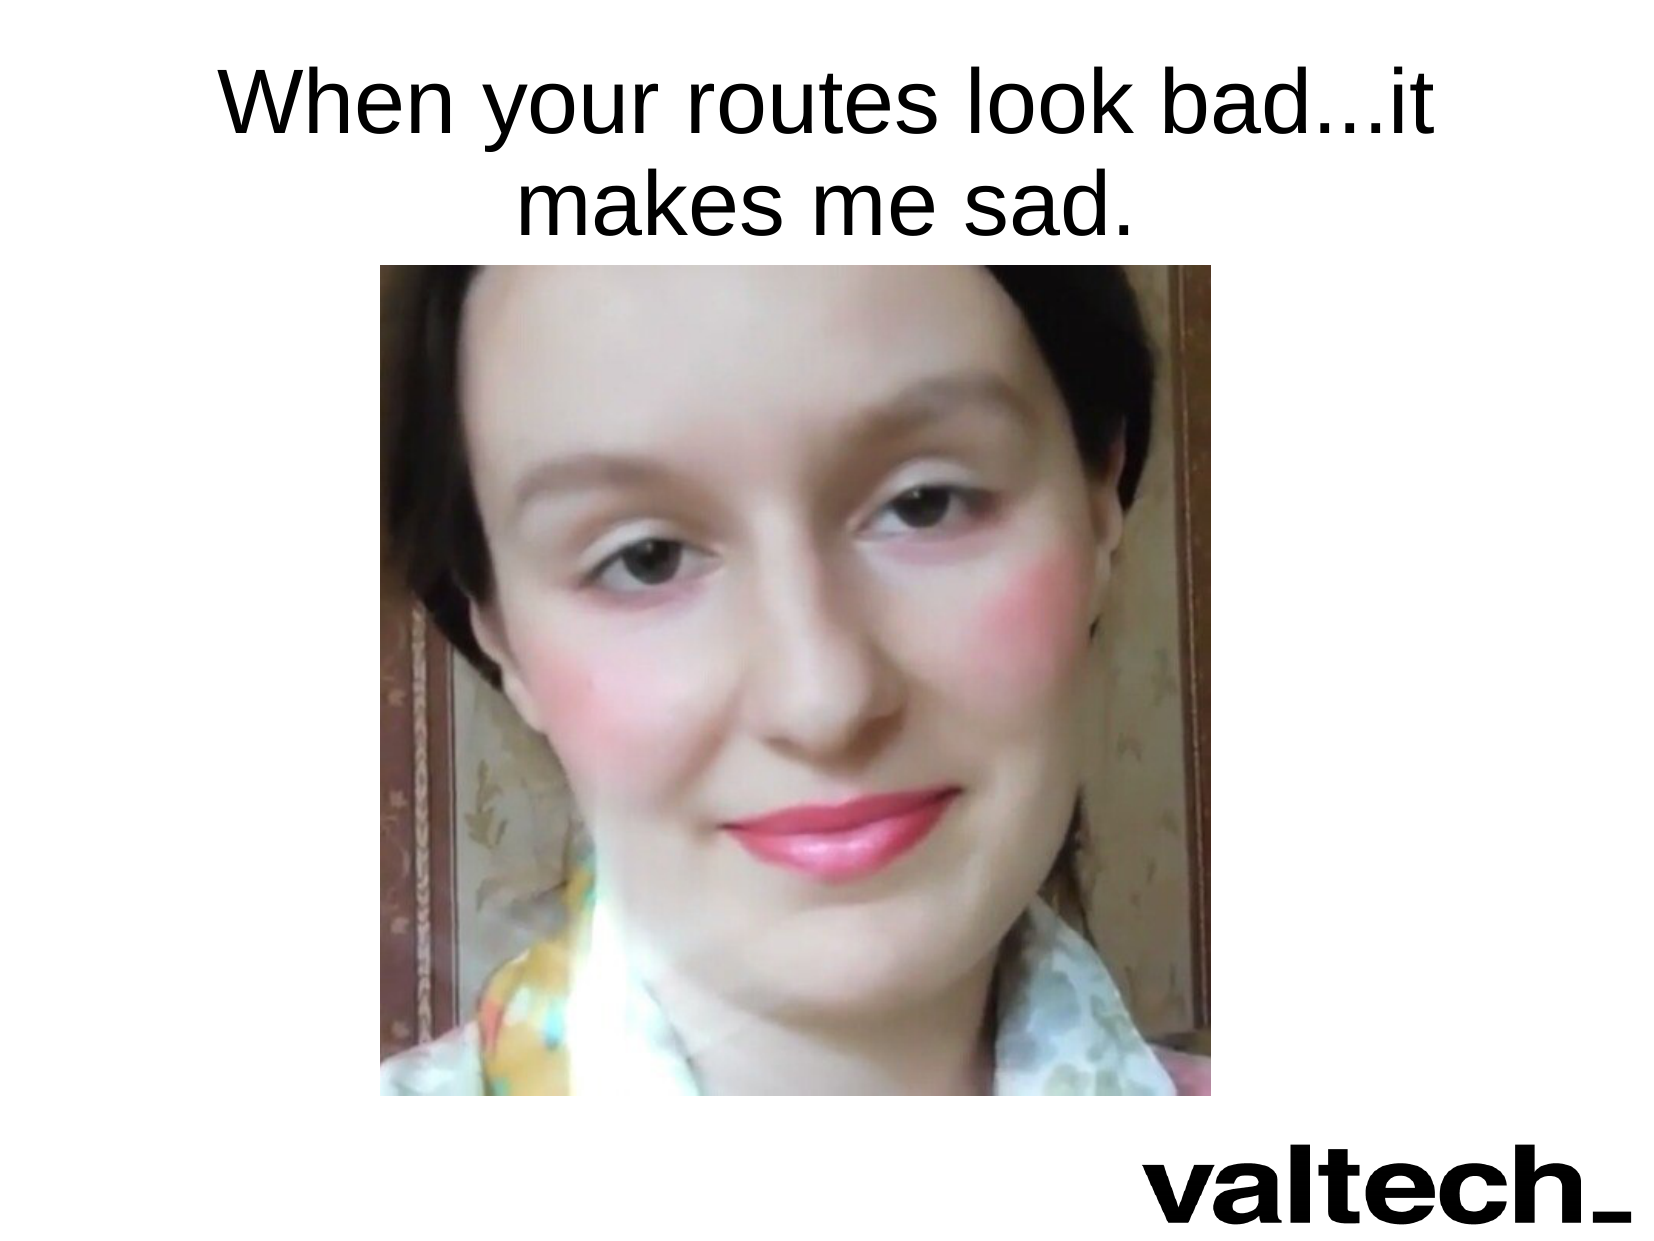

# When your routes look bad...it makes me sad.